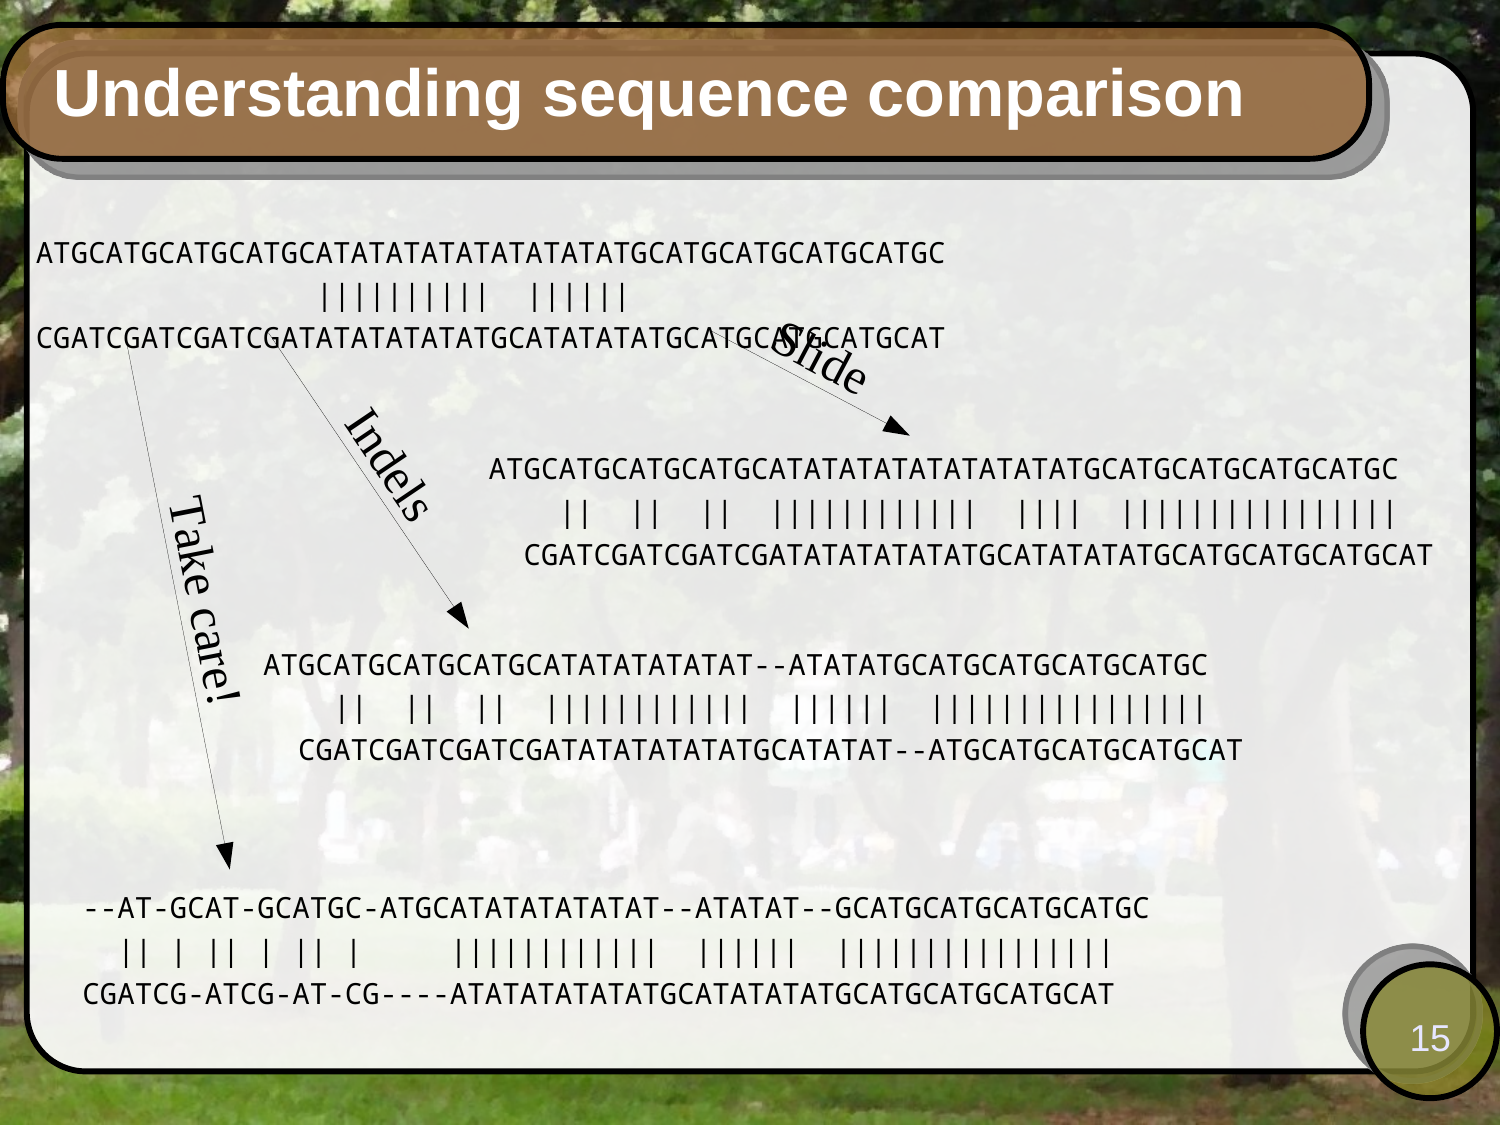

# Understanding sequence comparison
ATGCATGCATGCATGCATATATATATATATATATGCATGCATGCATGCATGC
 |||||||||| ||||||
CGATCGATCGATCGATATATATATATGCATATATATGCATGCATGCATGCAT
Slide
Indels
Take care!
ATGCATGCATGCATGCATATATATATATATATATGCATGCATGCATGCATGC
 || || || |||||||||||| |||| ||||||||||||||||
 CGATCGATCGATCGATATATATATATGCATATATATGCATGCATGCATGCAT
ATGCATGCATGCATGCATATATATATAT--ATATATGCATGCATGCATGCATGC
 || || || |||||||||||| |||||| ||||||||||||||||
 CGATCGATCGATCGATATATATATATGCATATAT--ATGCATGCATGCATGCAT
--AT-GCAT-GCATGC-ATGCATATATATATAT--ATATAT--GCATGCATGCATGCATGC
 || | || | || | |||||||||||| |||||| ||||||||||||||||
CGATCG-ATCG-AT-CG----ATATATATATATGCATATATATGCATGCATGCATGCAT
15